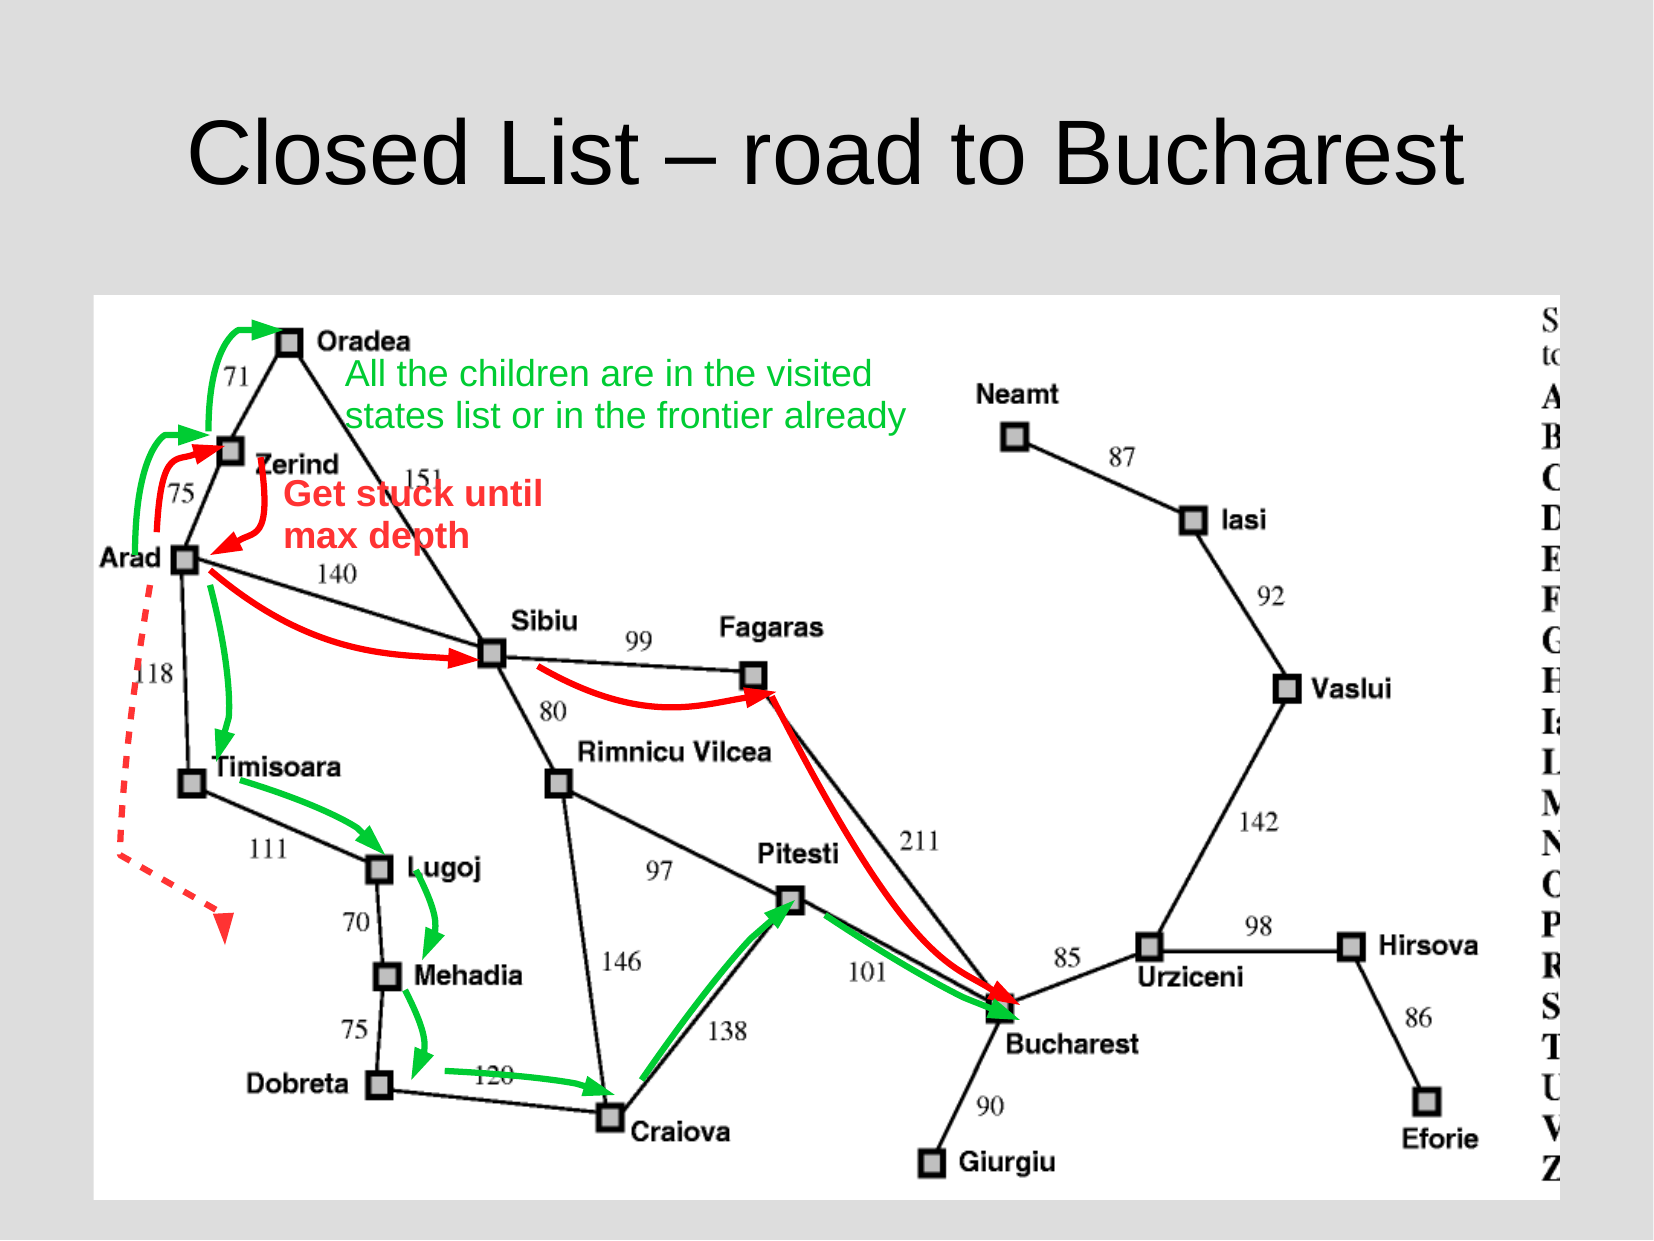

# Closed List – road to Bucharest
All the children are in the visited states list or in the frontier already
Get stuck until max depth